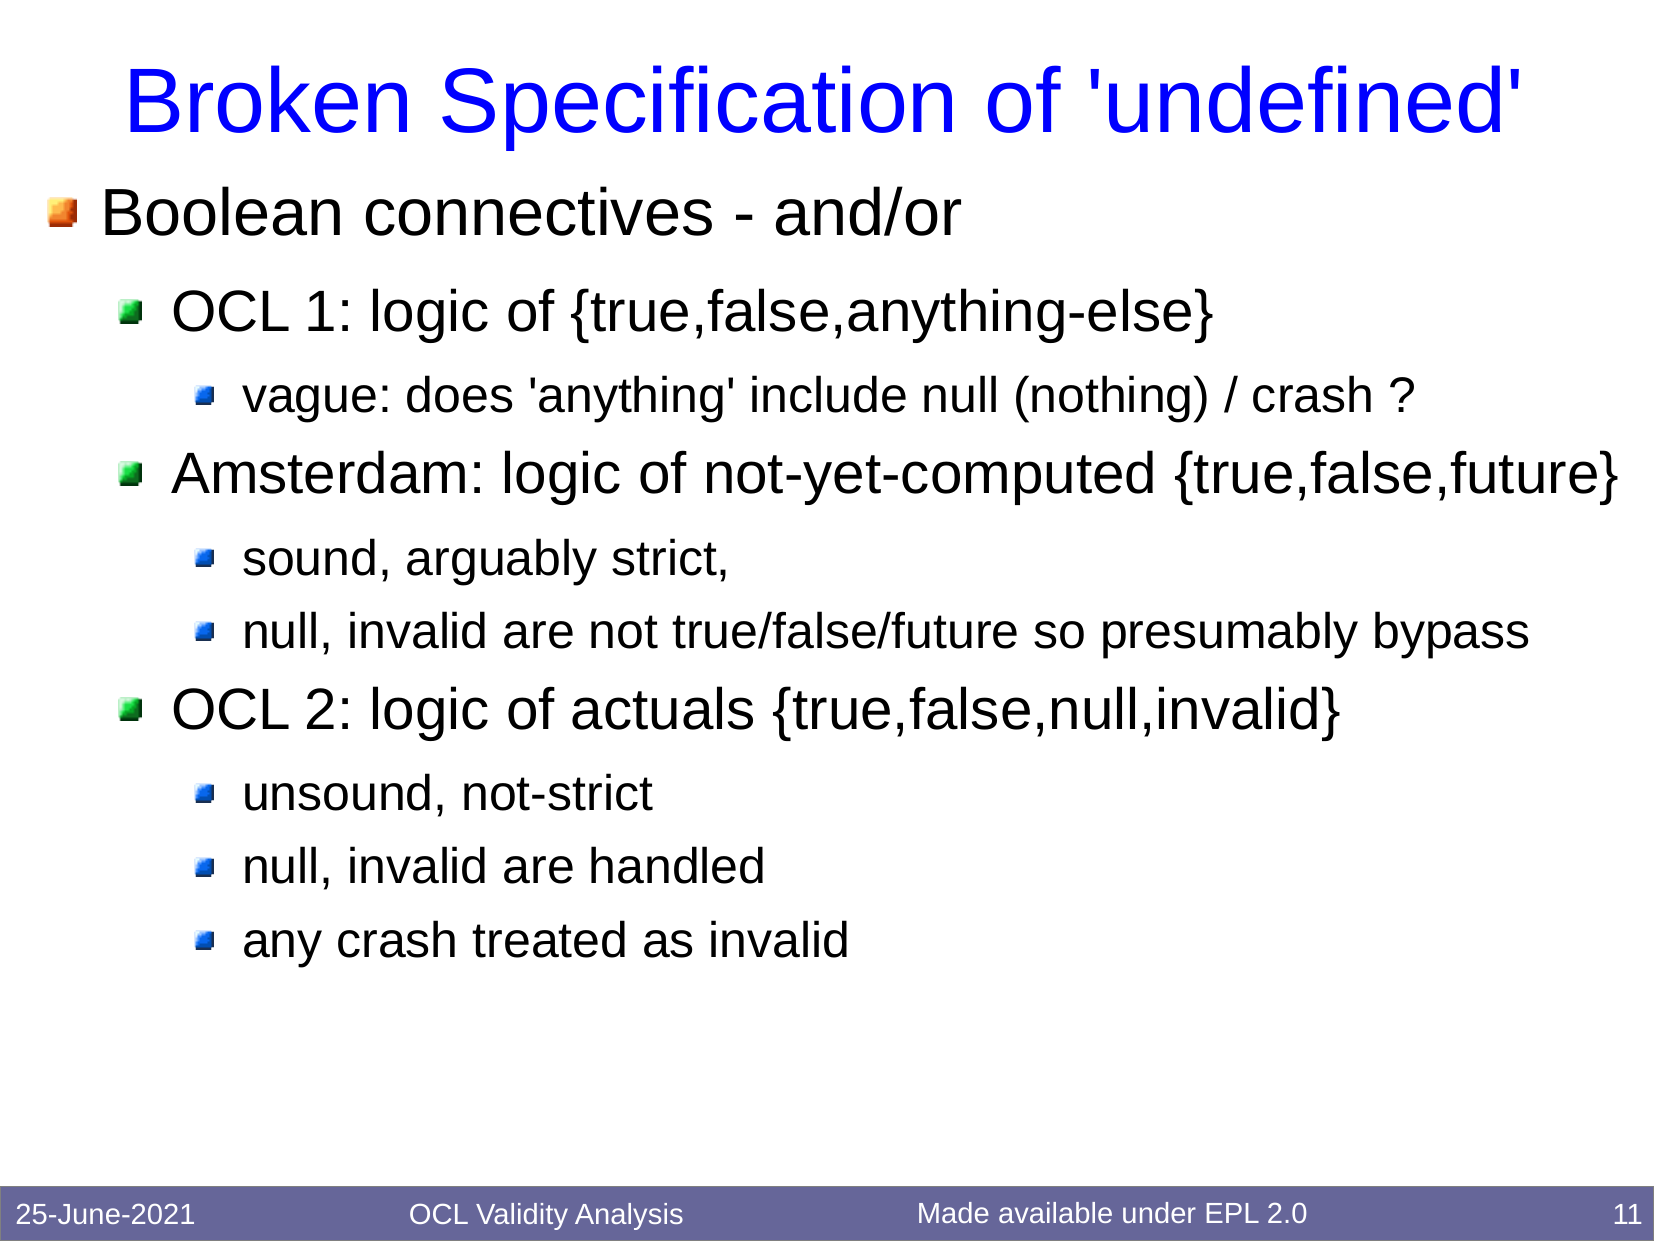

# Broken Specification of 'undefined'
Boolean connectives - and/or
OCL 1: logic of {true,false,anything-else}
vague: does 'anything' include null (nothing) / crash ?
Amsterdam: logic of not-yet-computed {true,false,future}
sound, arguably strict,
null, invalid are not true/false/future so presumably bypass
OCL 2: logic of actuals {true,false,null,invalid}
unsound, not-strict
null, invalid are handled
any crash treated as invalid
25-June-2021
OCL Validity Analysis
11